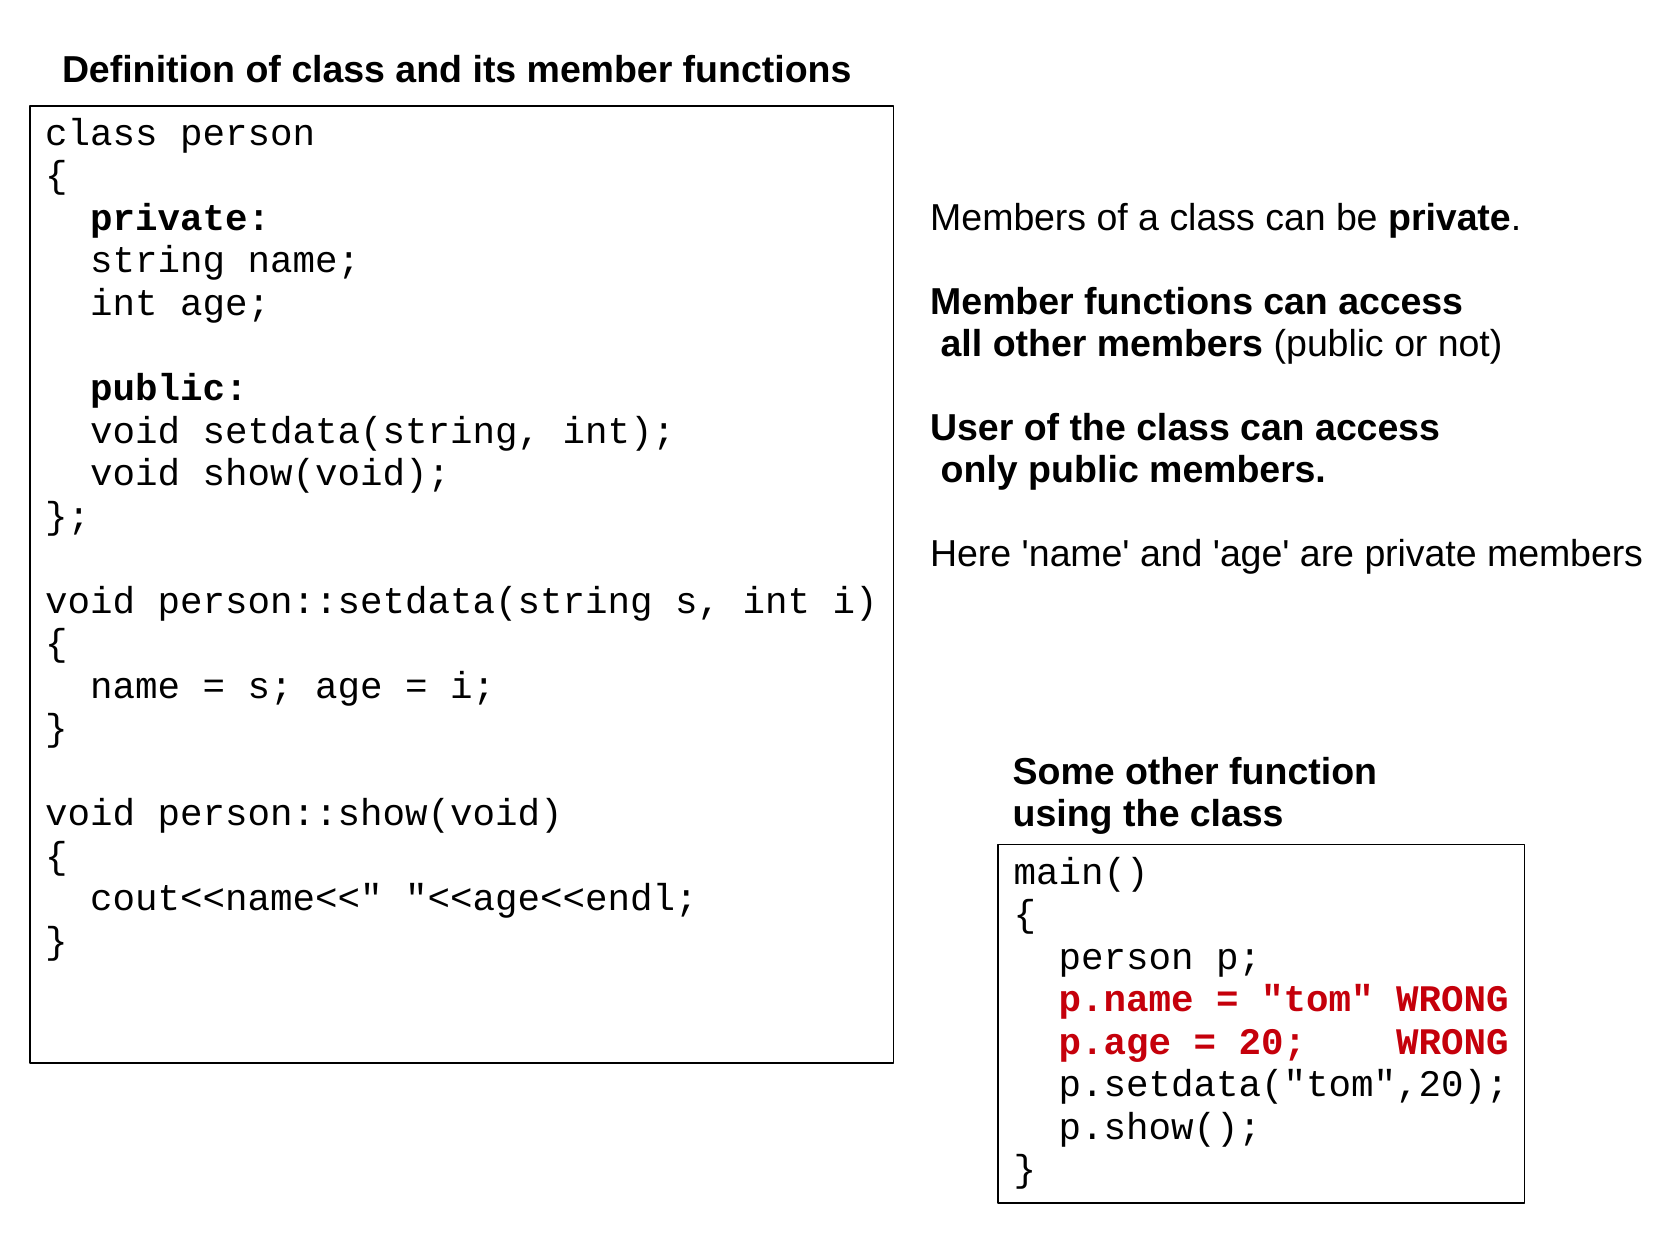

Definition of class and its member functions
class person
{
 private:
 string name;
 int age;
 public:
 void setdata(string, int);
 void show(void);
};
void person::setdata(string s, int i)
{
 name = s; age = i;
}
void person::show(void)
{
 cout<<name<<" "<<age<<endl;
}
Members of a class can be private.
Member functions can access
 all other members (public or not)
User of the class can access
 only public members.
Here 'name' and 'age' are private members
Some other function
using the class
main()
{
 person p;
 p.name = "tom" WRONG
 p.age = 20; WRONG
 p.setdata("tom",20);
 p.show();
}